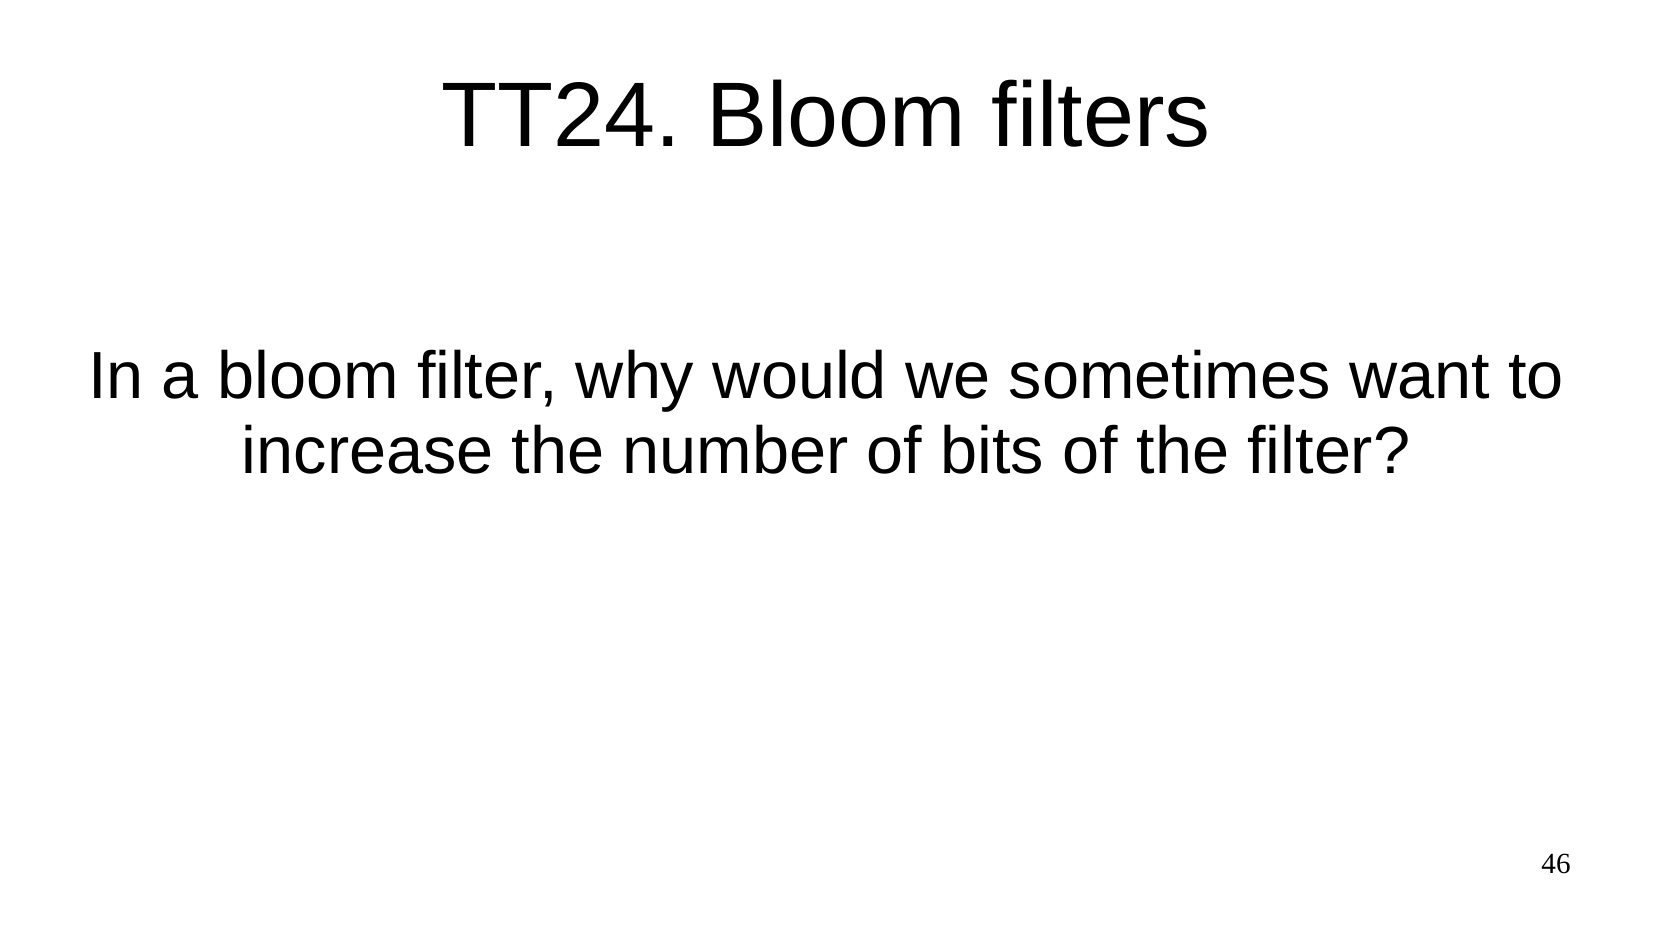

# TT24. Bloom filters
In a bloom filter, why would we sometimes want to increase the number of bits of the filter?
46